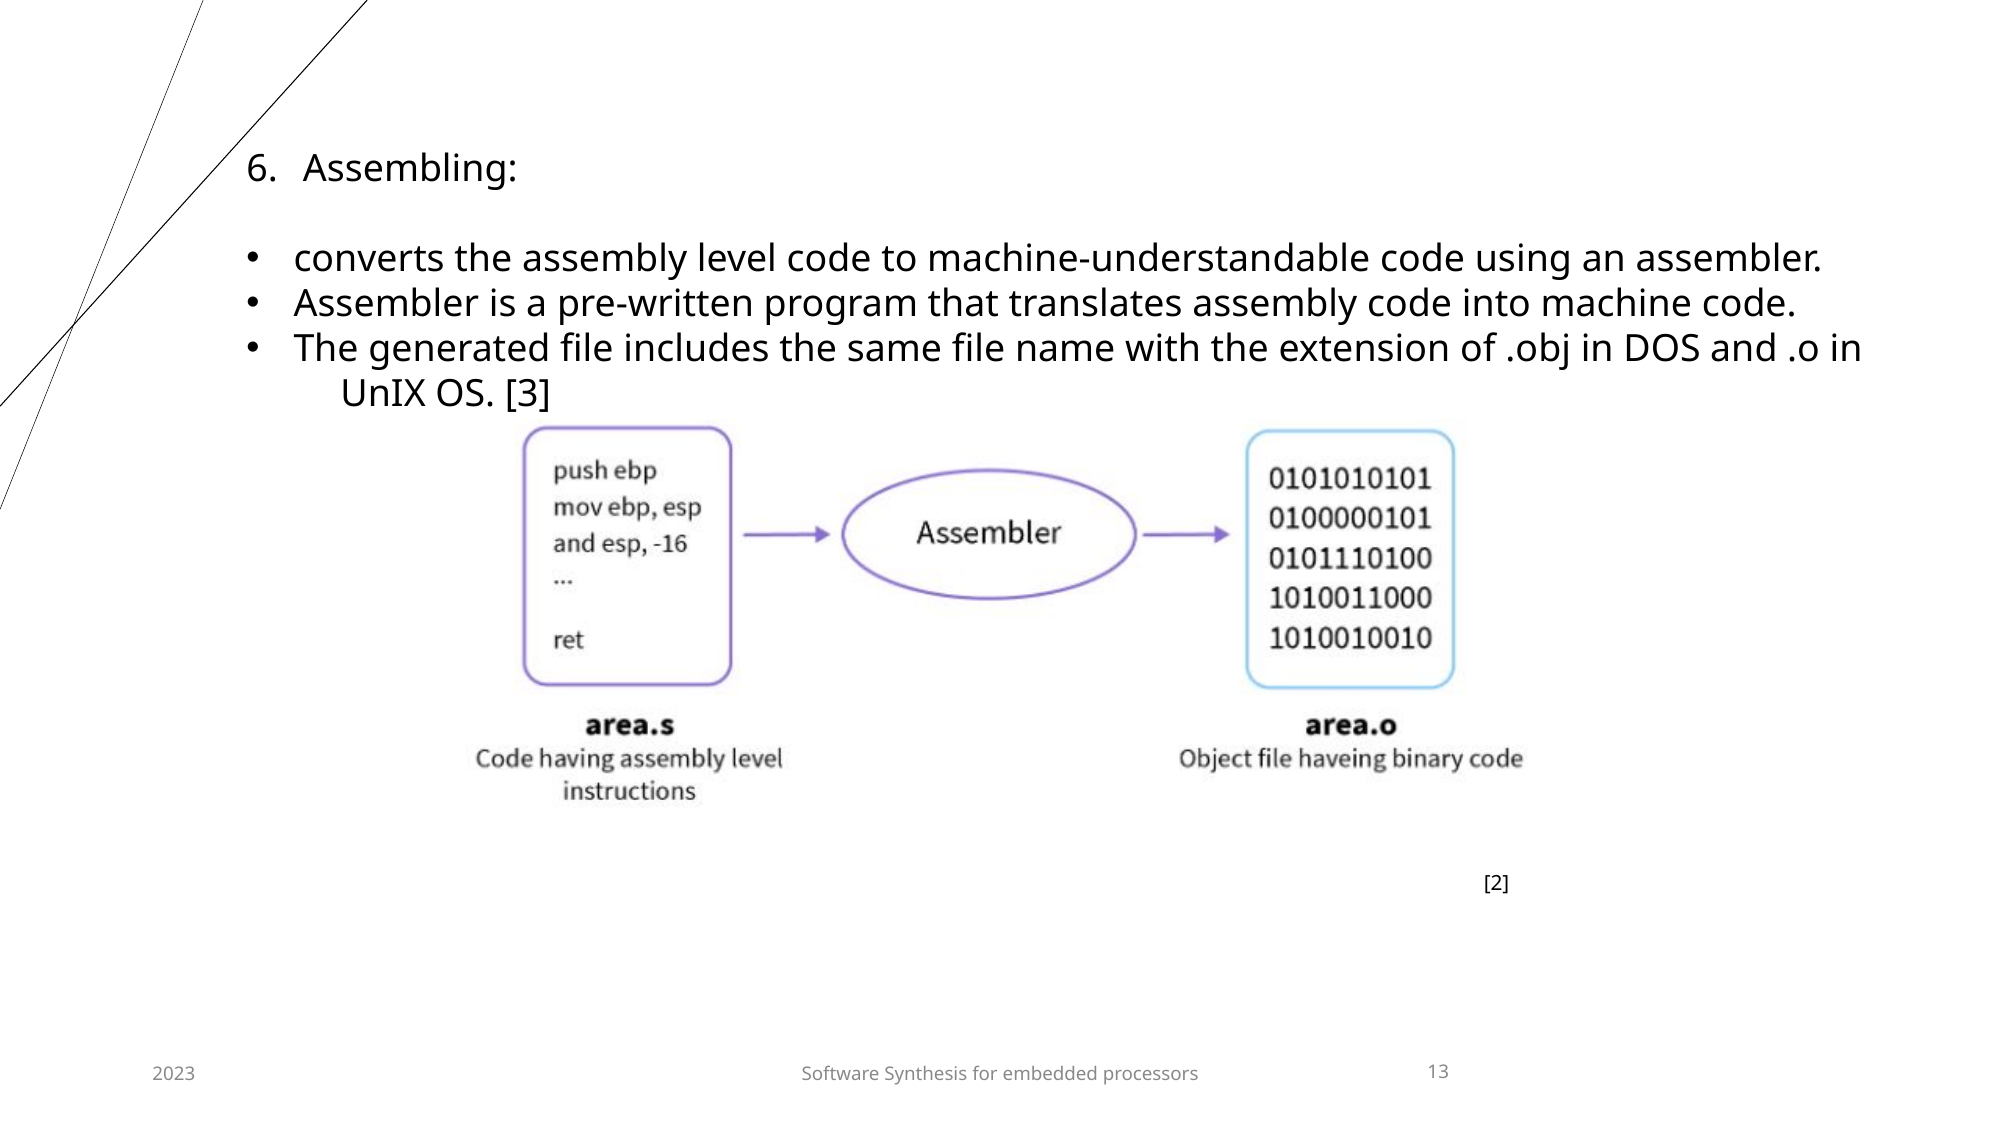

Assembling:
converts the assembly level code to machine-understandable code using an assembler.
Assembler is a pre-written program that translates assembly code into machine code.
The generated file includes the same file name with the extension of .obj in DOS and .o in UnIX OS. [3]
[2]
2023
Software Synthesis for embedded processors